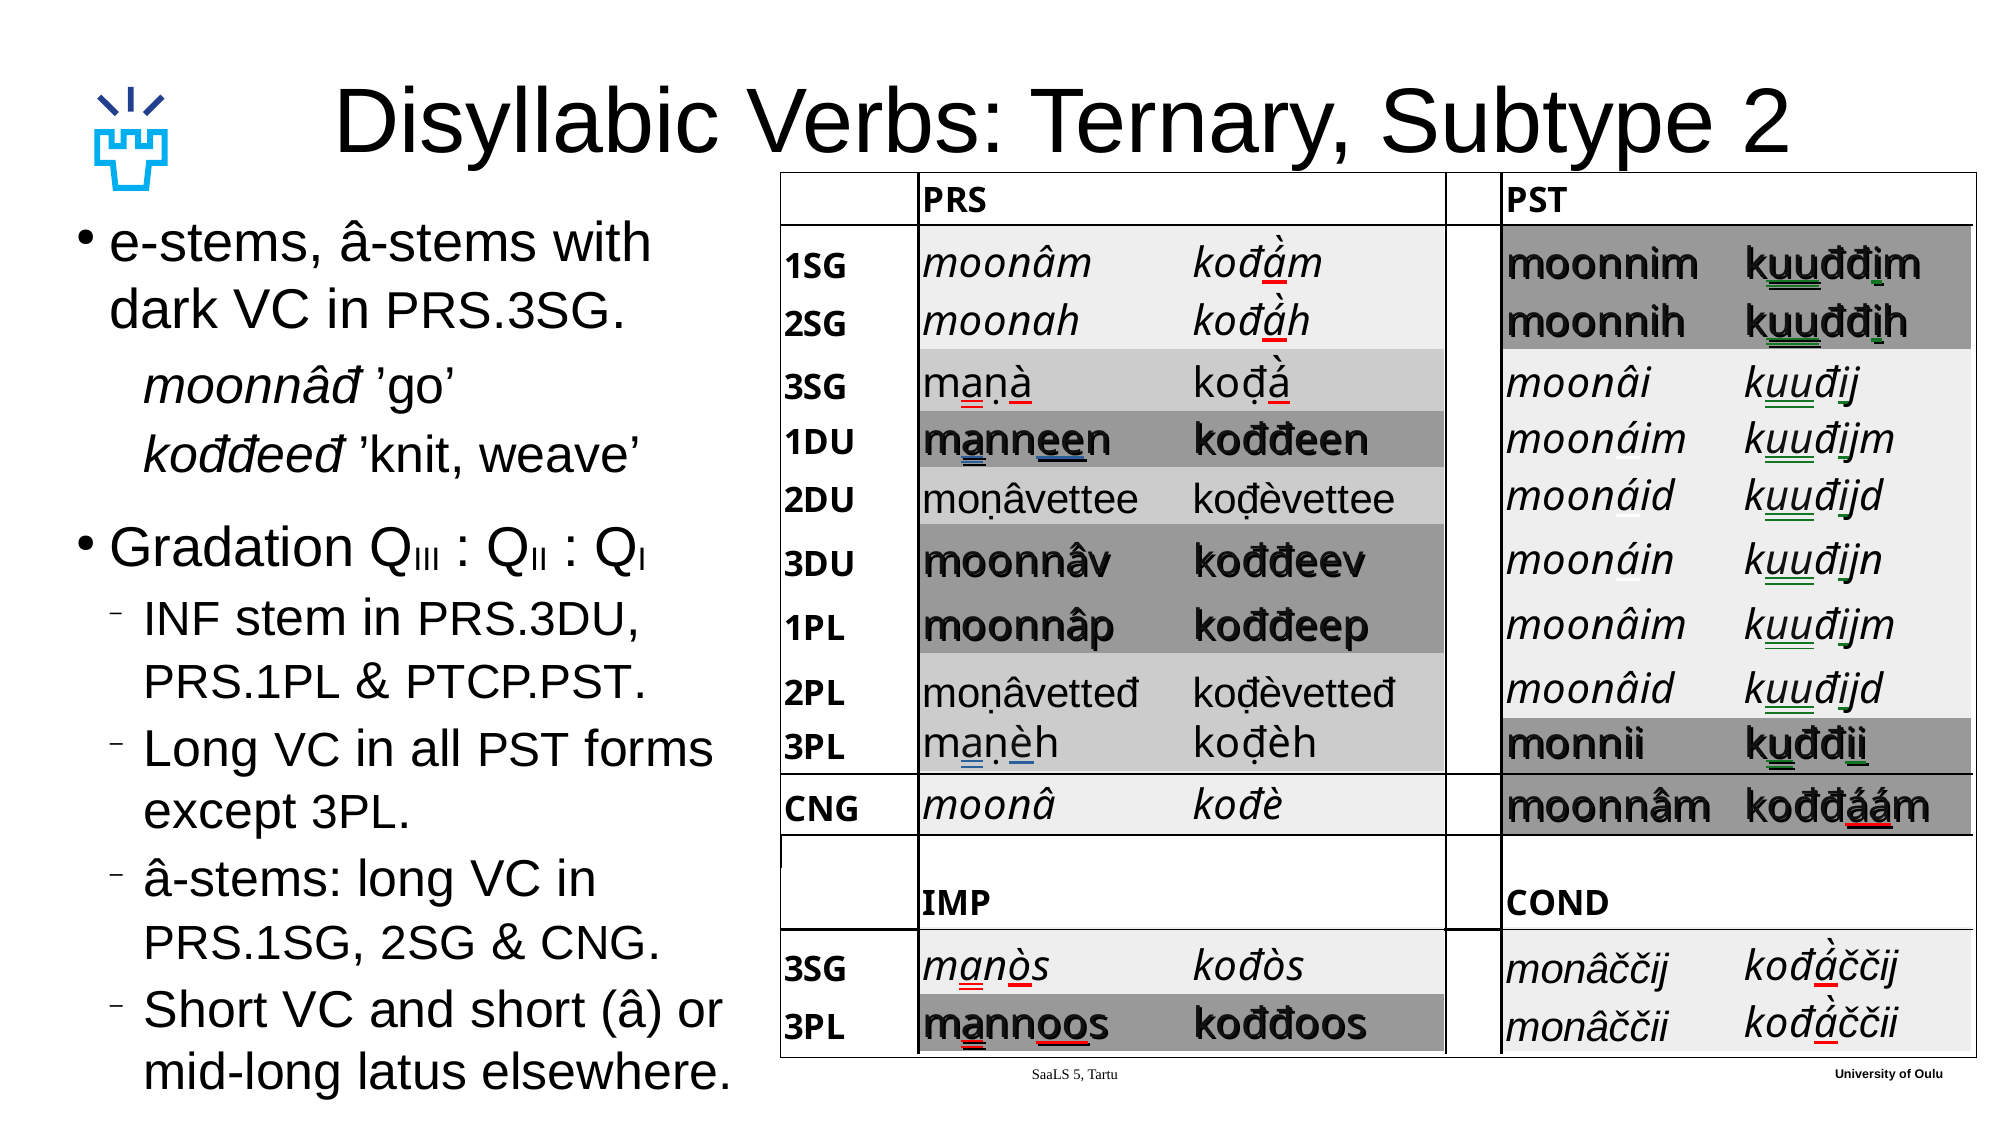

Disyllabic Verbs: Ternary, Subtype 2
# e-stems, â-stems with dark VC in PRS.3SG.
moonnâđ ’go’
kođđeeđ ’knit, weave’
Gradation QIII : QII : QI
INF stem in PRS.3DU,
PRS.1PL & PTCP.PST.
Long VC in all PST forms except 3PL.
â-stems: long VC in PRS.1SG, 2SG & CNG.
Short VC and short (â) or mid-long latus elsewhere.
https://github.com/tkoukkar/anaraskiela/blob/master/Koukkari_Tuomas-CIFUXIII-oovdanpyehtim.pdf